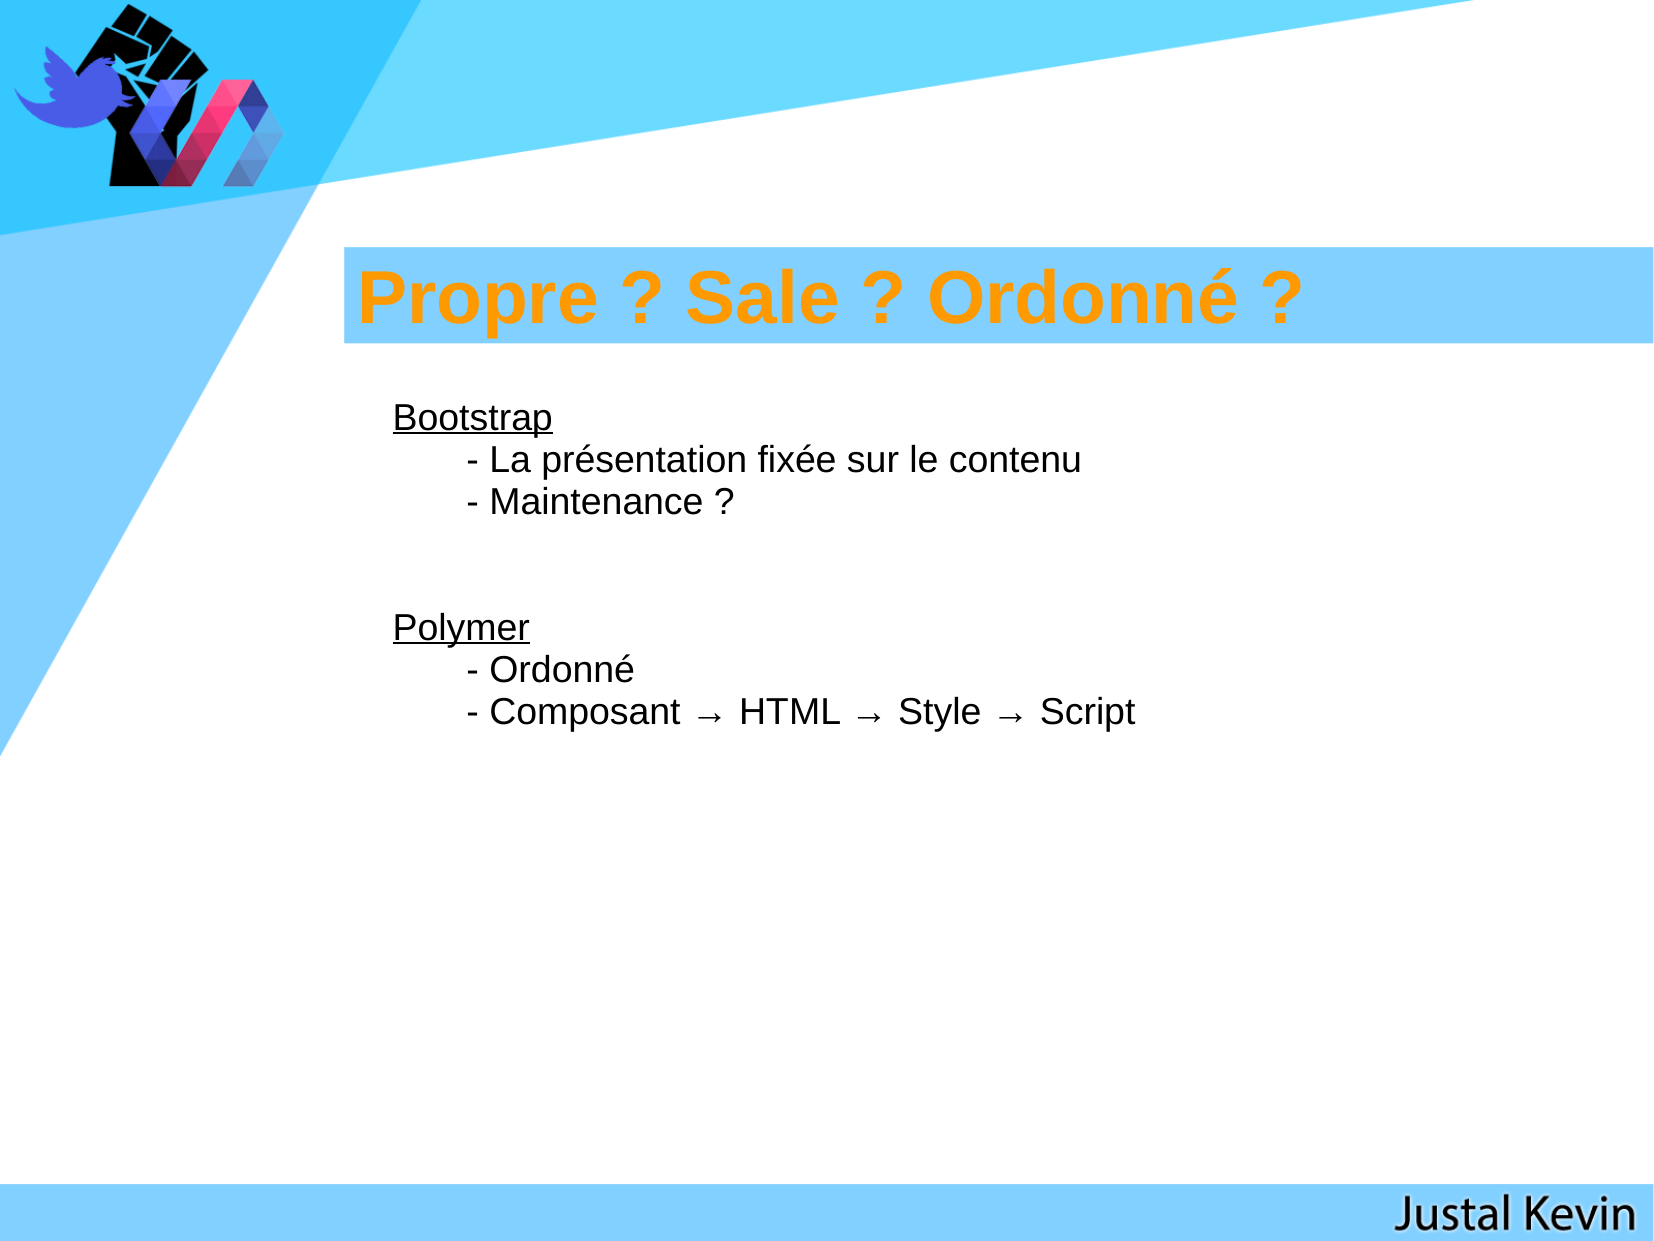

Propre ? Sale ? Ordonné ?
Bootstrap
	- La présentation fixée sur le contenu
	- Maintenance ?
Polymer
	- Ordonné
	- Composant → HTML → Style → Script